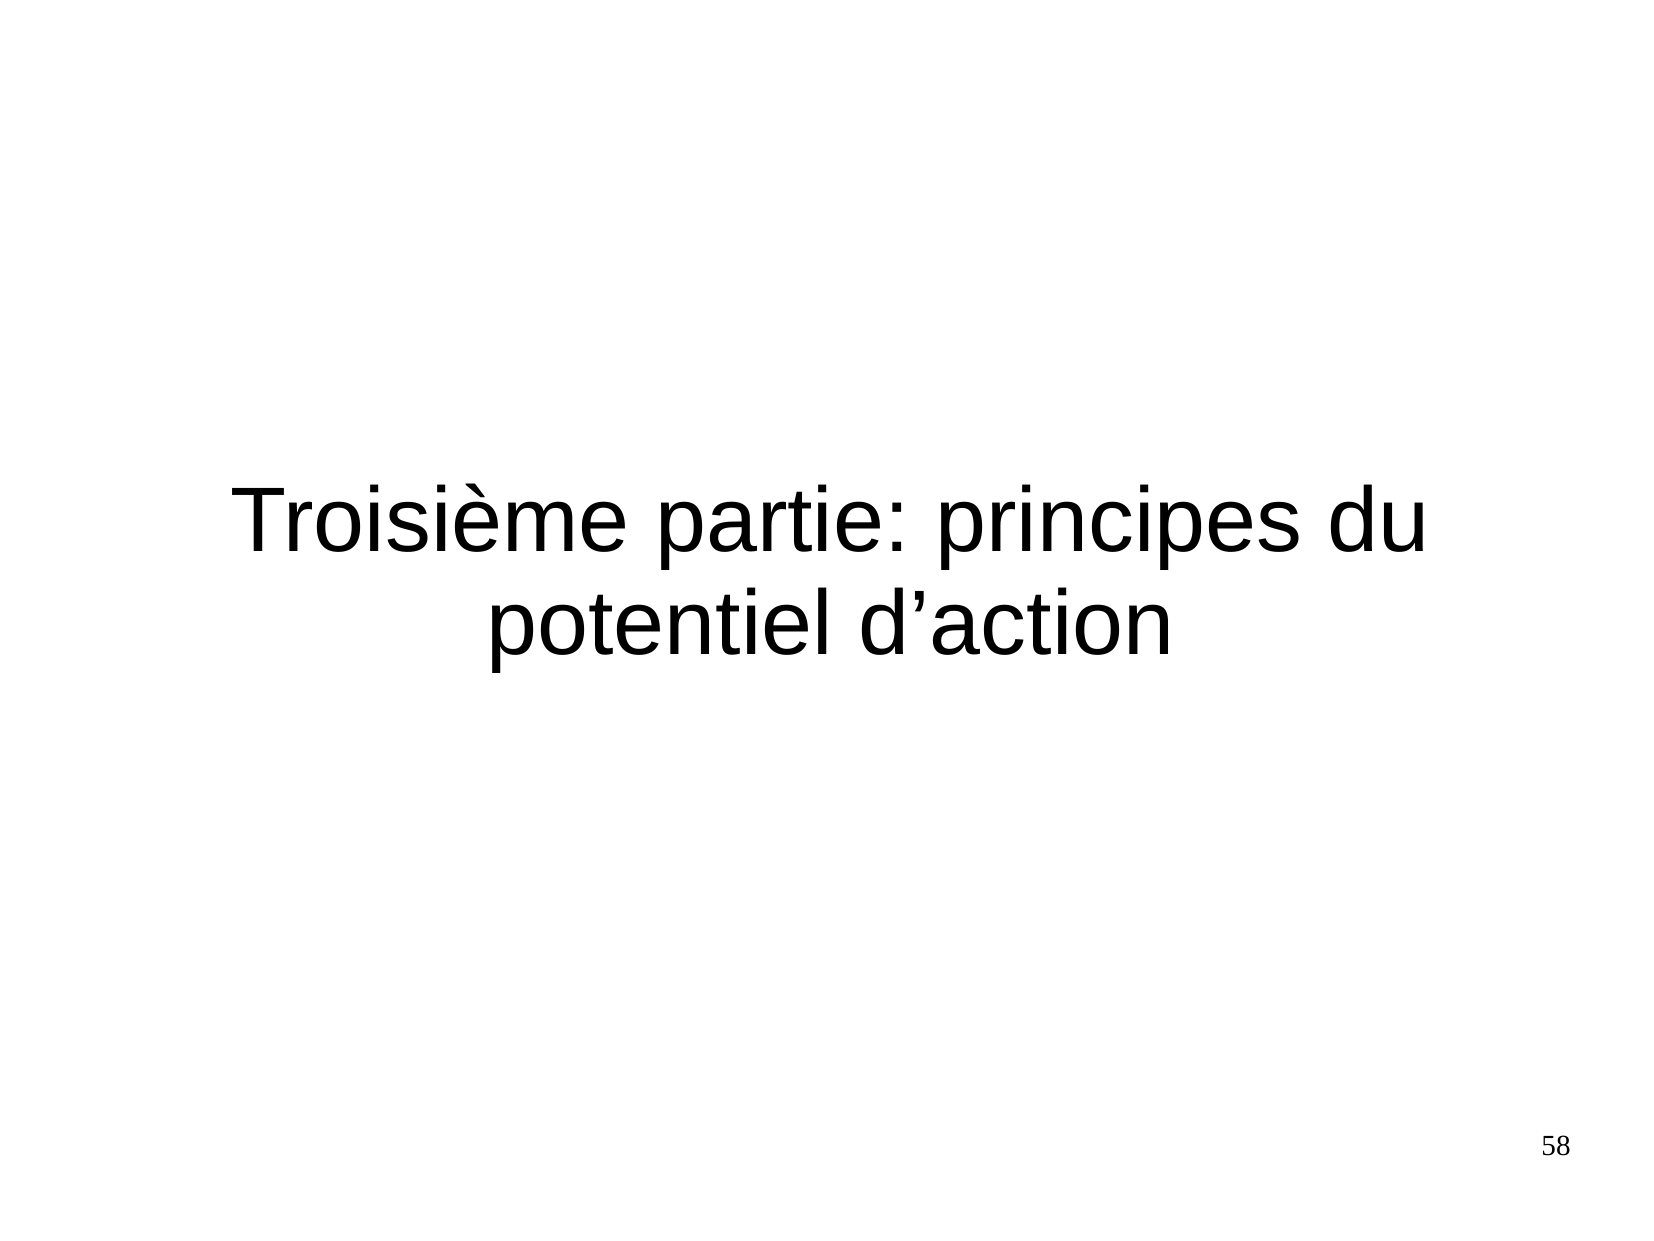

# Troisième partie: principes du potentiel d’action
58